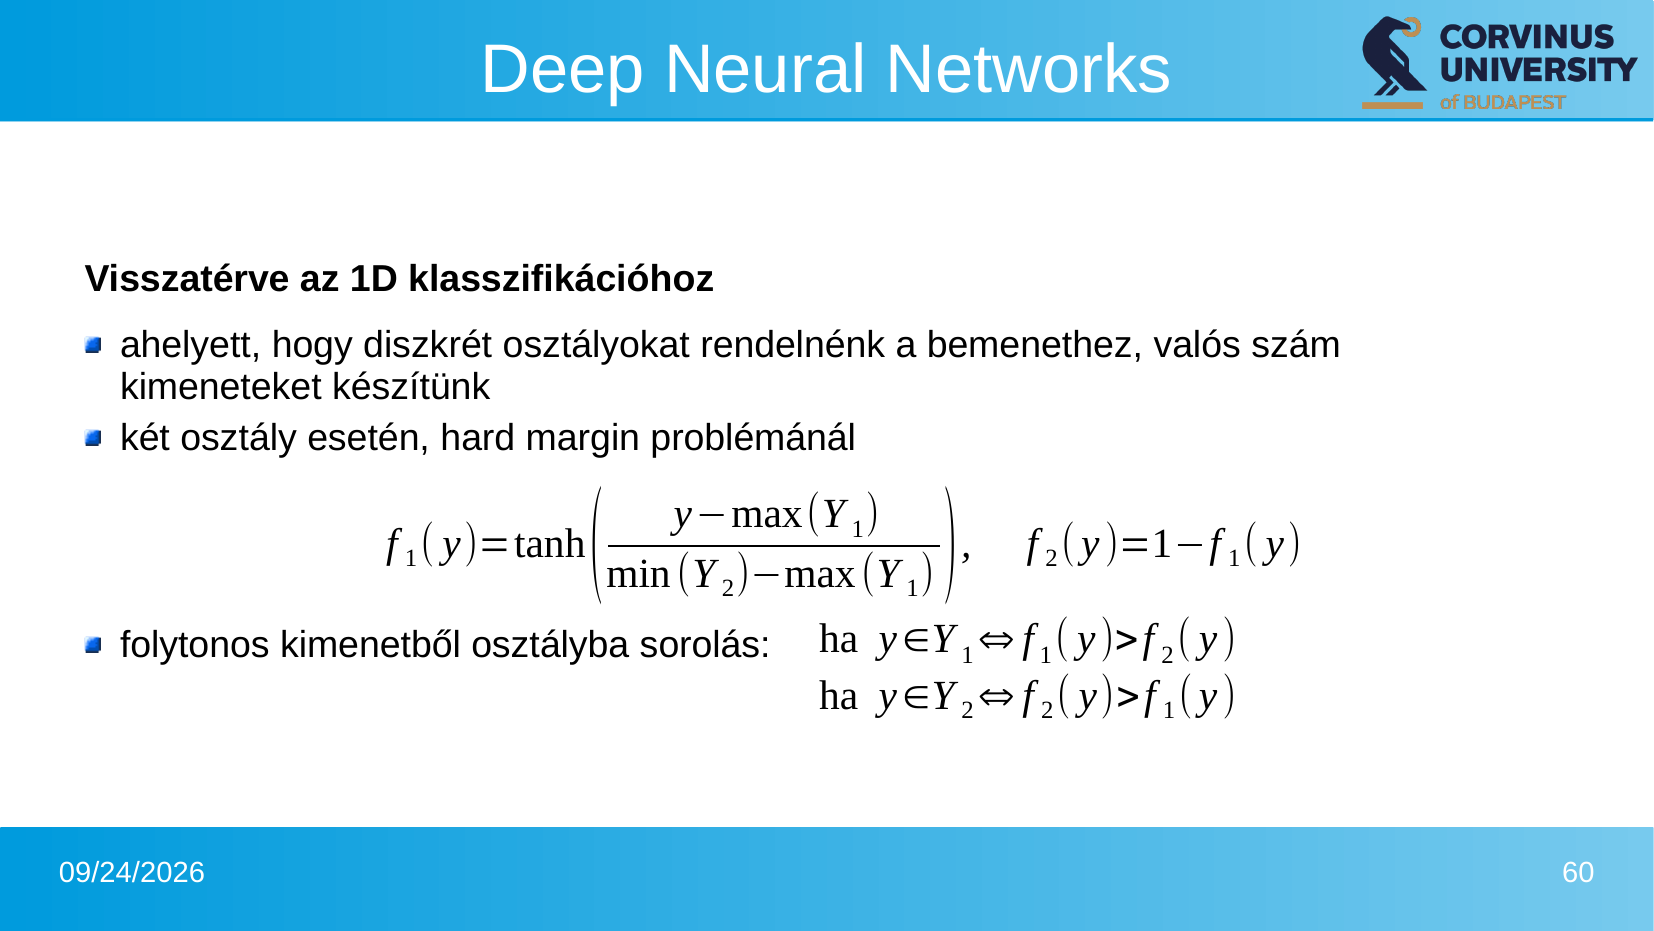

# Deep Neural Networks
Visszatérve az 1D klasszifikációhoz
ahelyett, hogy diszkrét osztályokat rendelnénk a bemenethez, valós szám kimeneteket készítünk
két osztály esetén, hard margin problémánál
folytonos kimenetből osztályba sorolás:
60